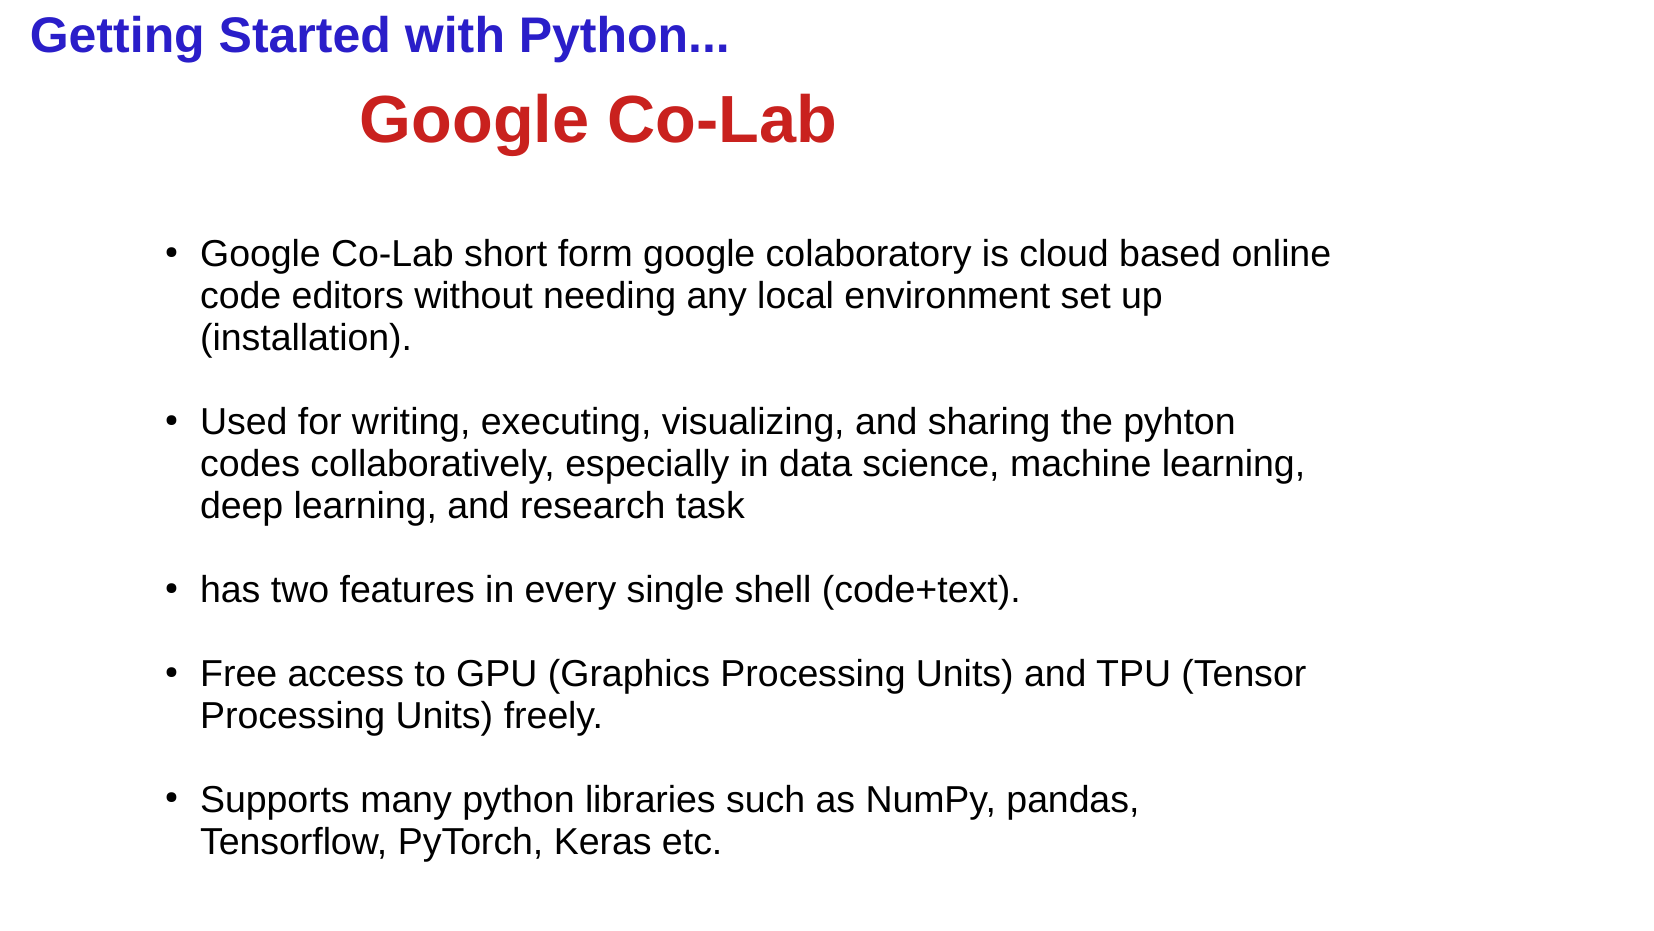

Getting Started with Python...
Google Co-Lab
Google Co-Lab short form google colaboratory is cloud based online code editors without needing any local environment set up (installation).
Used for writing, executing, visualizing, and sharing the pyhton codes collaboratively, especially in data science, machine learning, deep learning, and research task
has two features in every single shell (code+text).
Free access to GPU (Graphics Processing Units) and TPU (Tensor Processing Units) freely.
Supports many python libraries such as NumPy, pandas, Tensorflow, PyTorch, Keras etc.